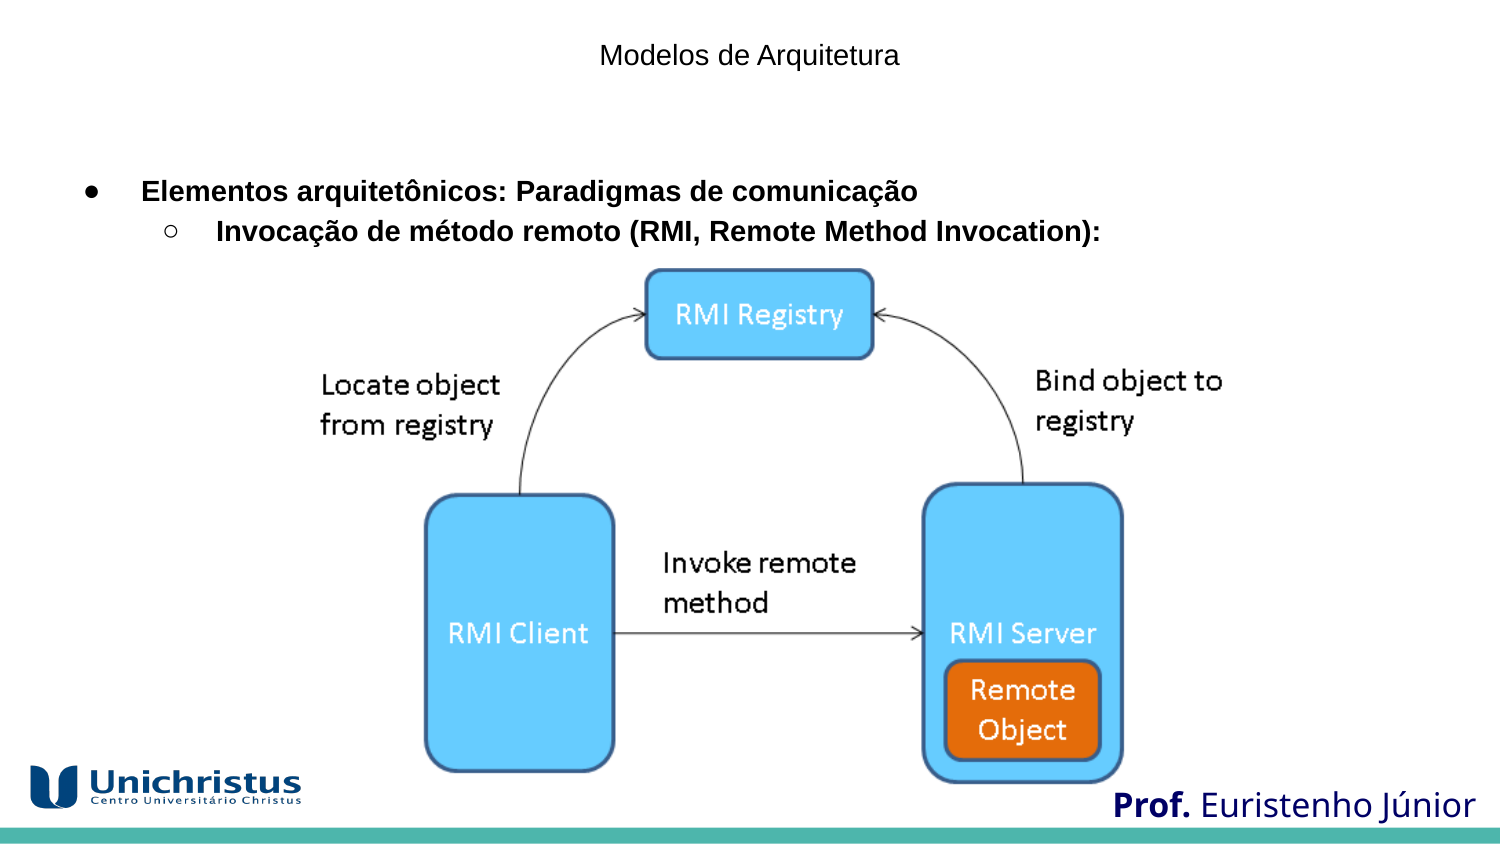

# Modelos de Arquitetura
Elementos arquitetônicos: Paradigmas de comunicação
Invocação de método remoto (RMI, Remote Method Invocation):
Prof. Euristenho Júnior